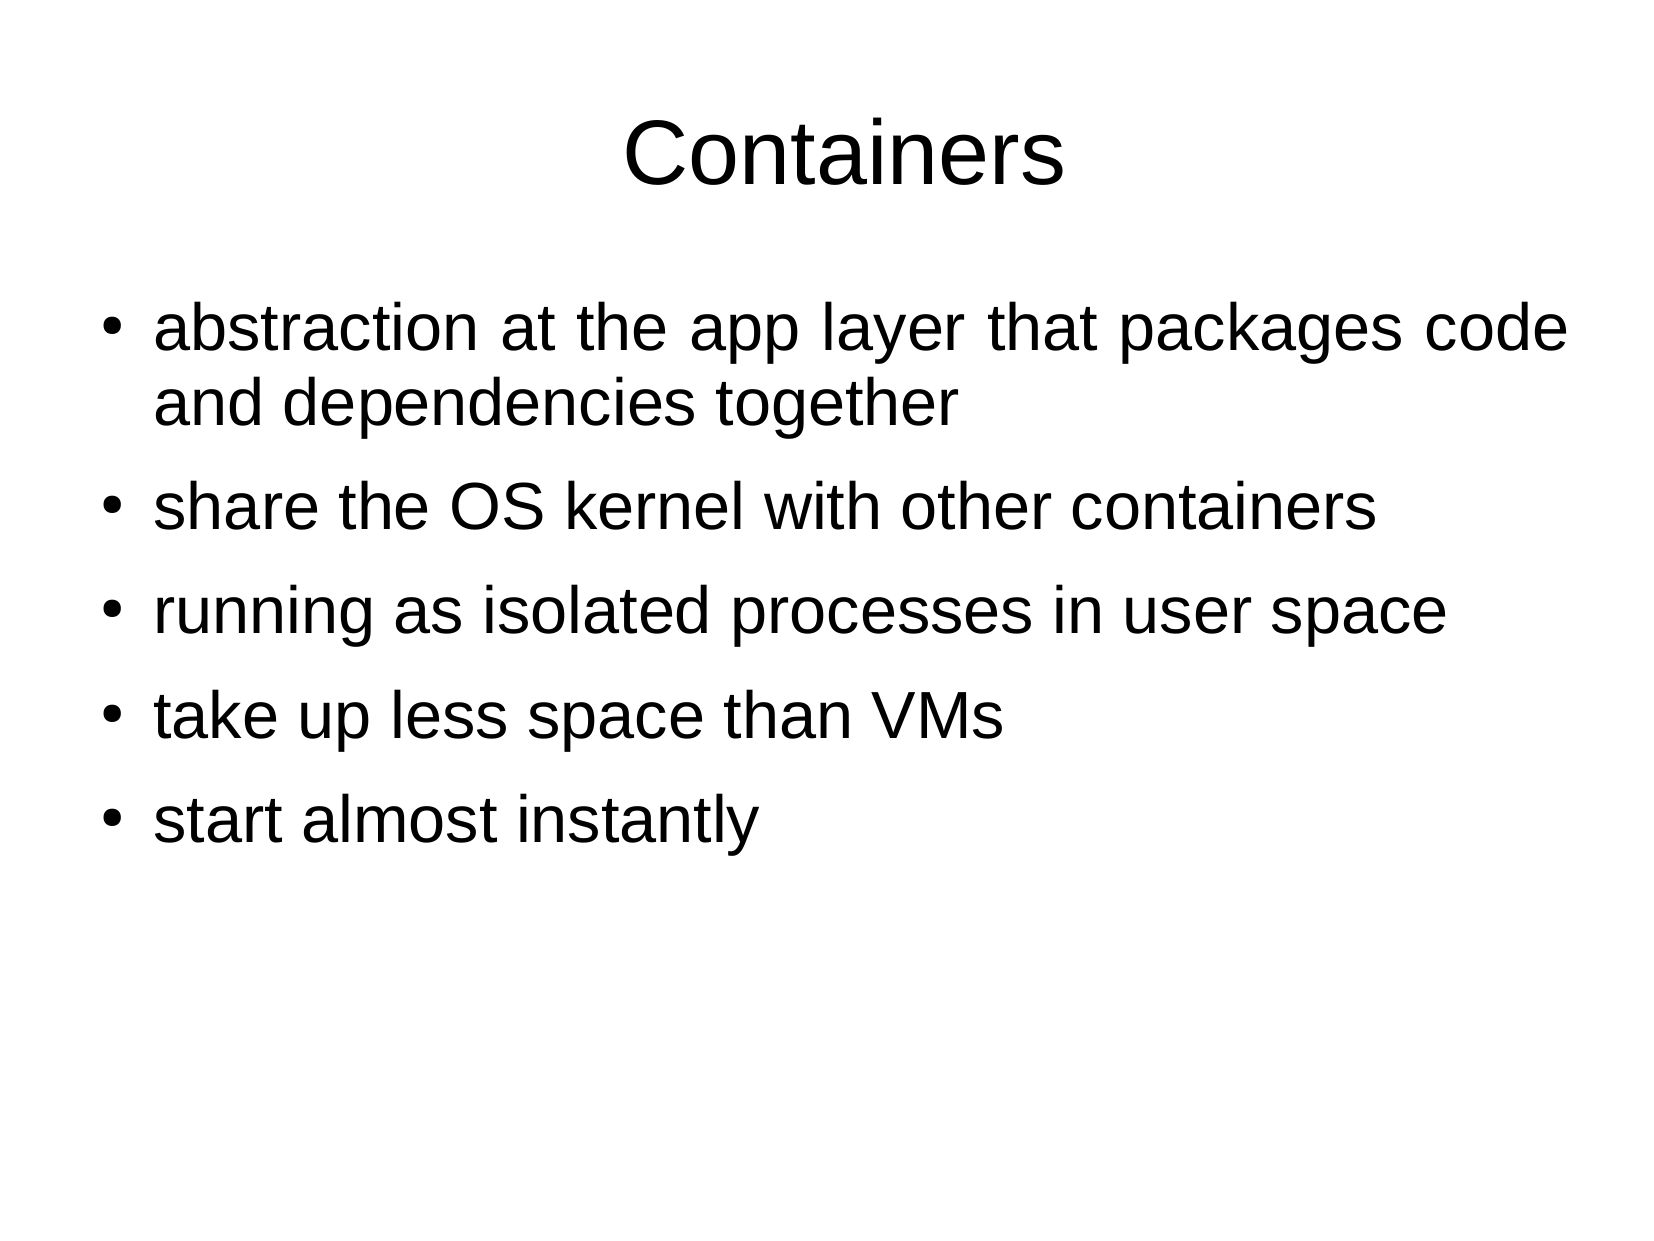

# Containers
abstraction at the app layer that packages code and dependencies together
share the OS kernel with other containers
running as isolated processes in user space
take up less space than VMs
start almost instantly